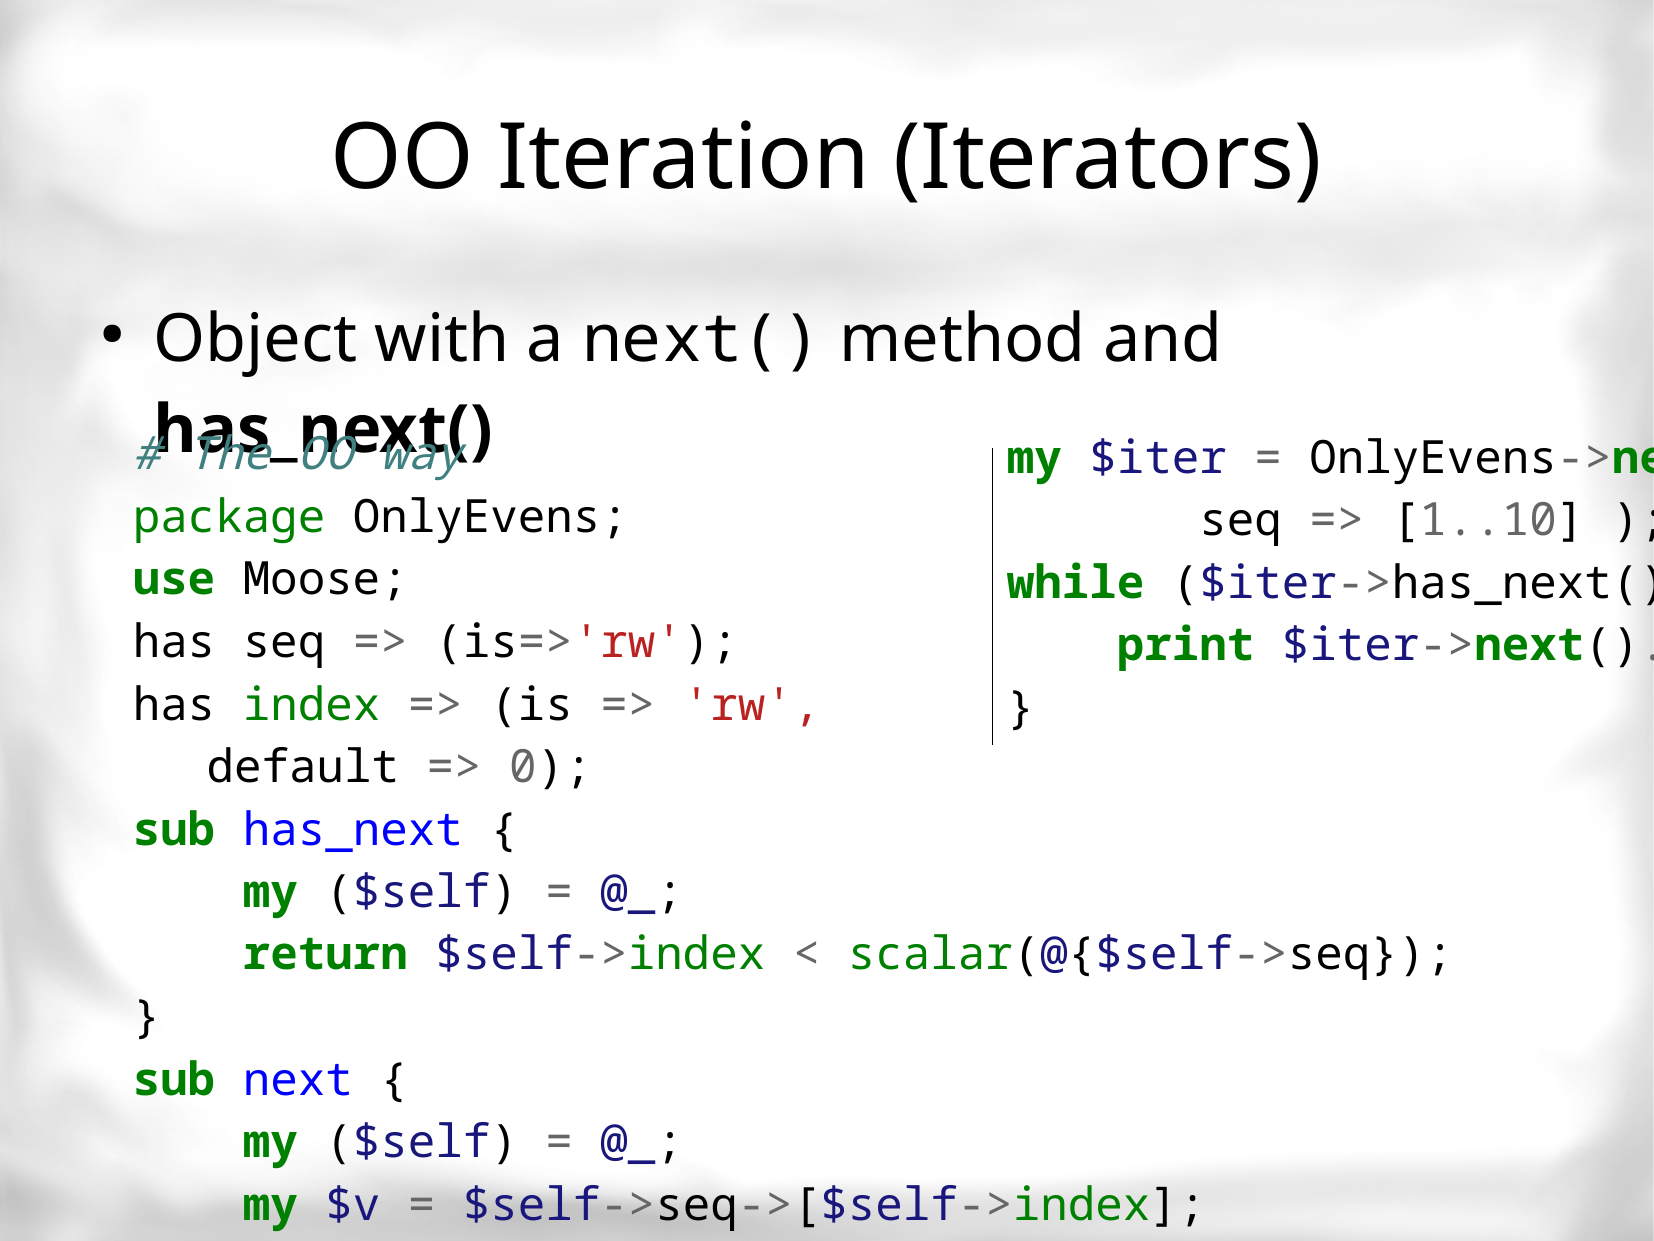

# OO Iteration (Iterators)
Object with a next() method and has_next()
my $iter = OnlyEvens->new(
 seq => [1..10] );
while ($iter->has_next()) {
 print $iter->next().$/;
}
# The OO way
package OnlyEvens;
use Moose;
has seq => (is=>'rw');
has index => (is => 'rw',
	default => 0);
sub has_next {
 my ($self) = @_;
 return $self->index < scalar(@{$self->seq});
}
sub next {
 my ($self) = @_;
 my $v = $self->seq->[$self->index];
 $self->index($self->index + 2);
 return $v;
}
1;